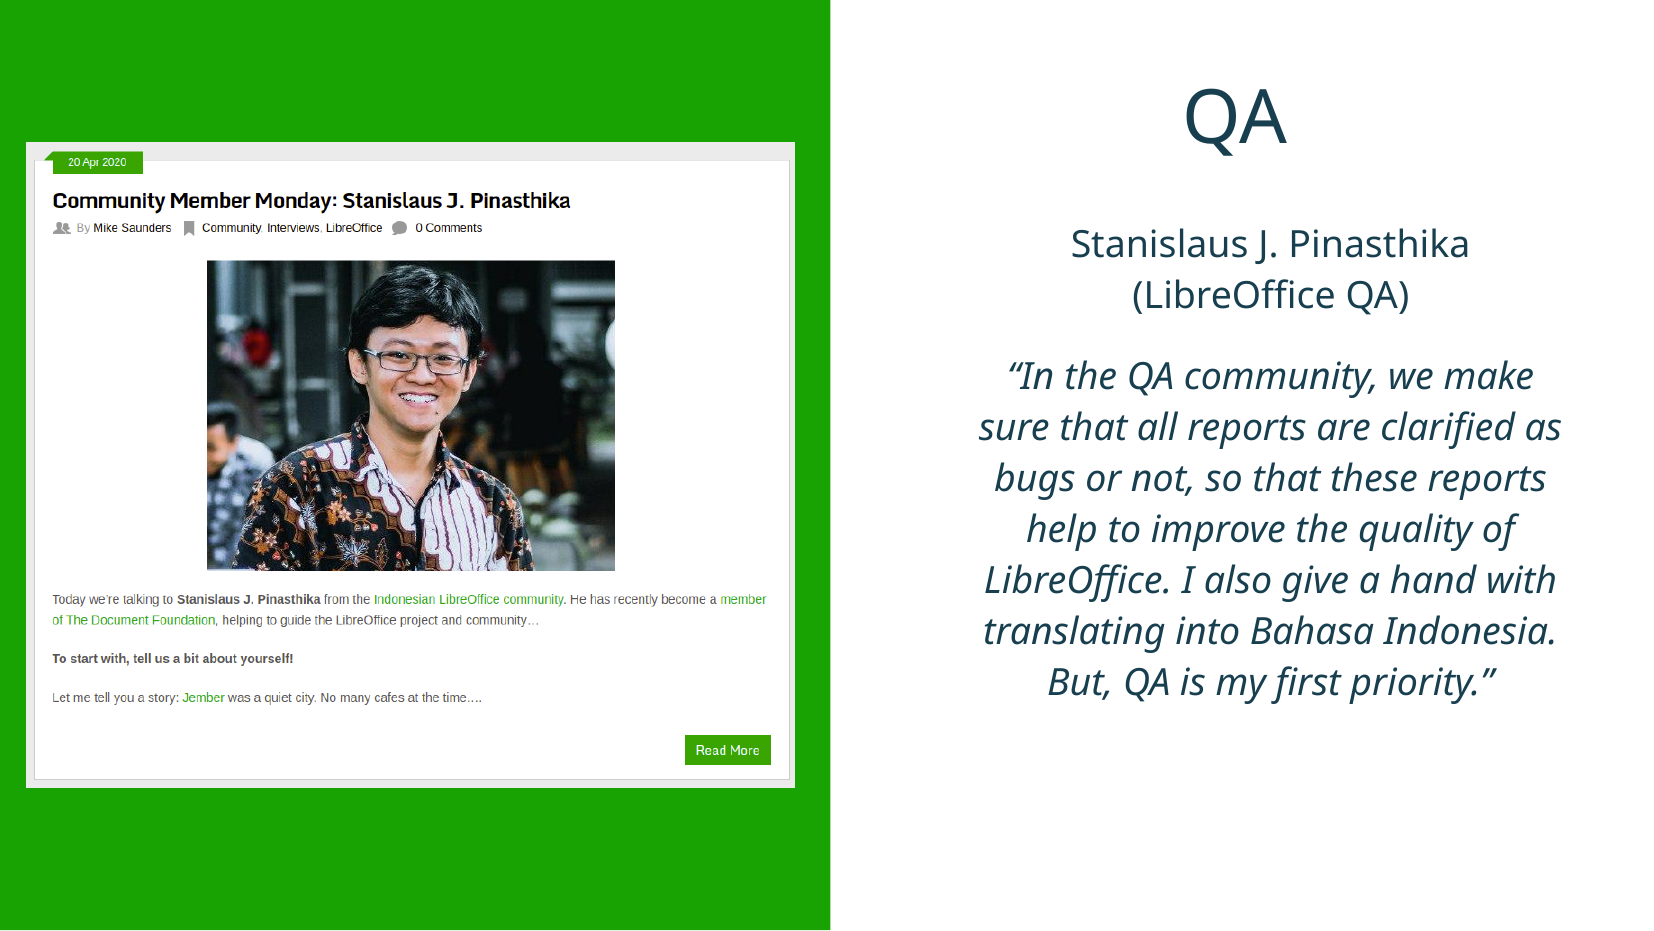

# QA
Stanislaus J. Pinasthika (LibreOffice QA)
“In the QA community, we make sure that all reports are clarified as bugs or not, so that these reports help to improve the quality of LibreOffice. I also give a hand with translating into Bahasa Indonesia. But, QA is my first priority.”